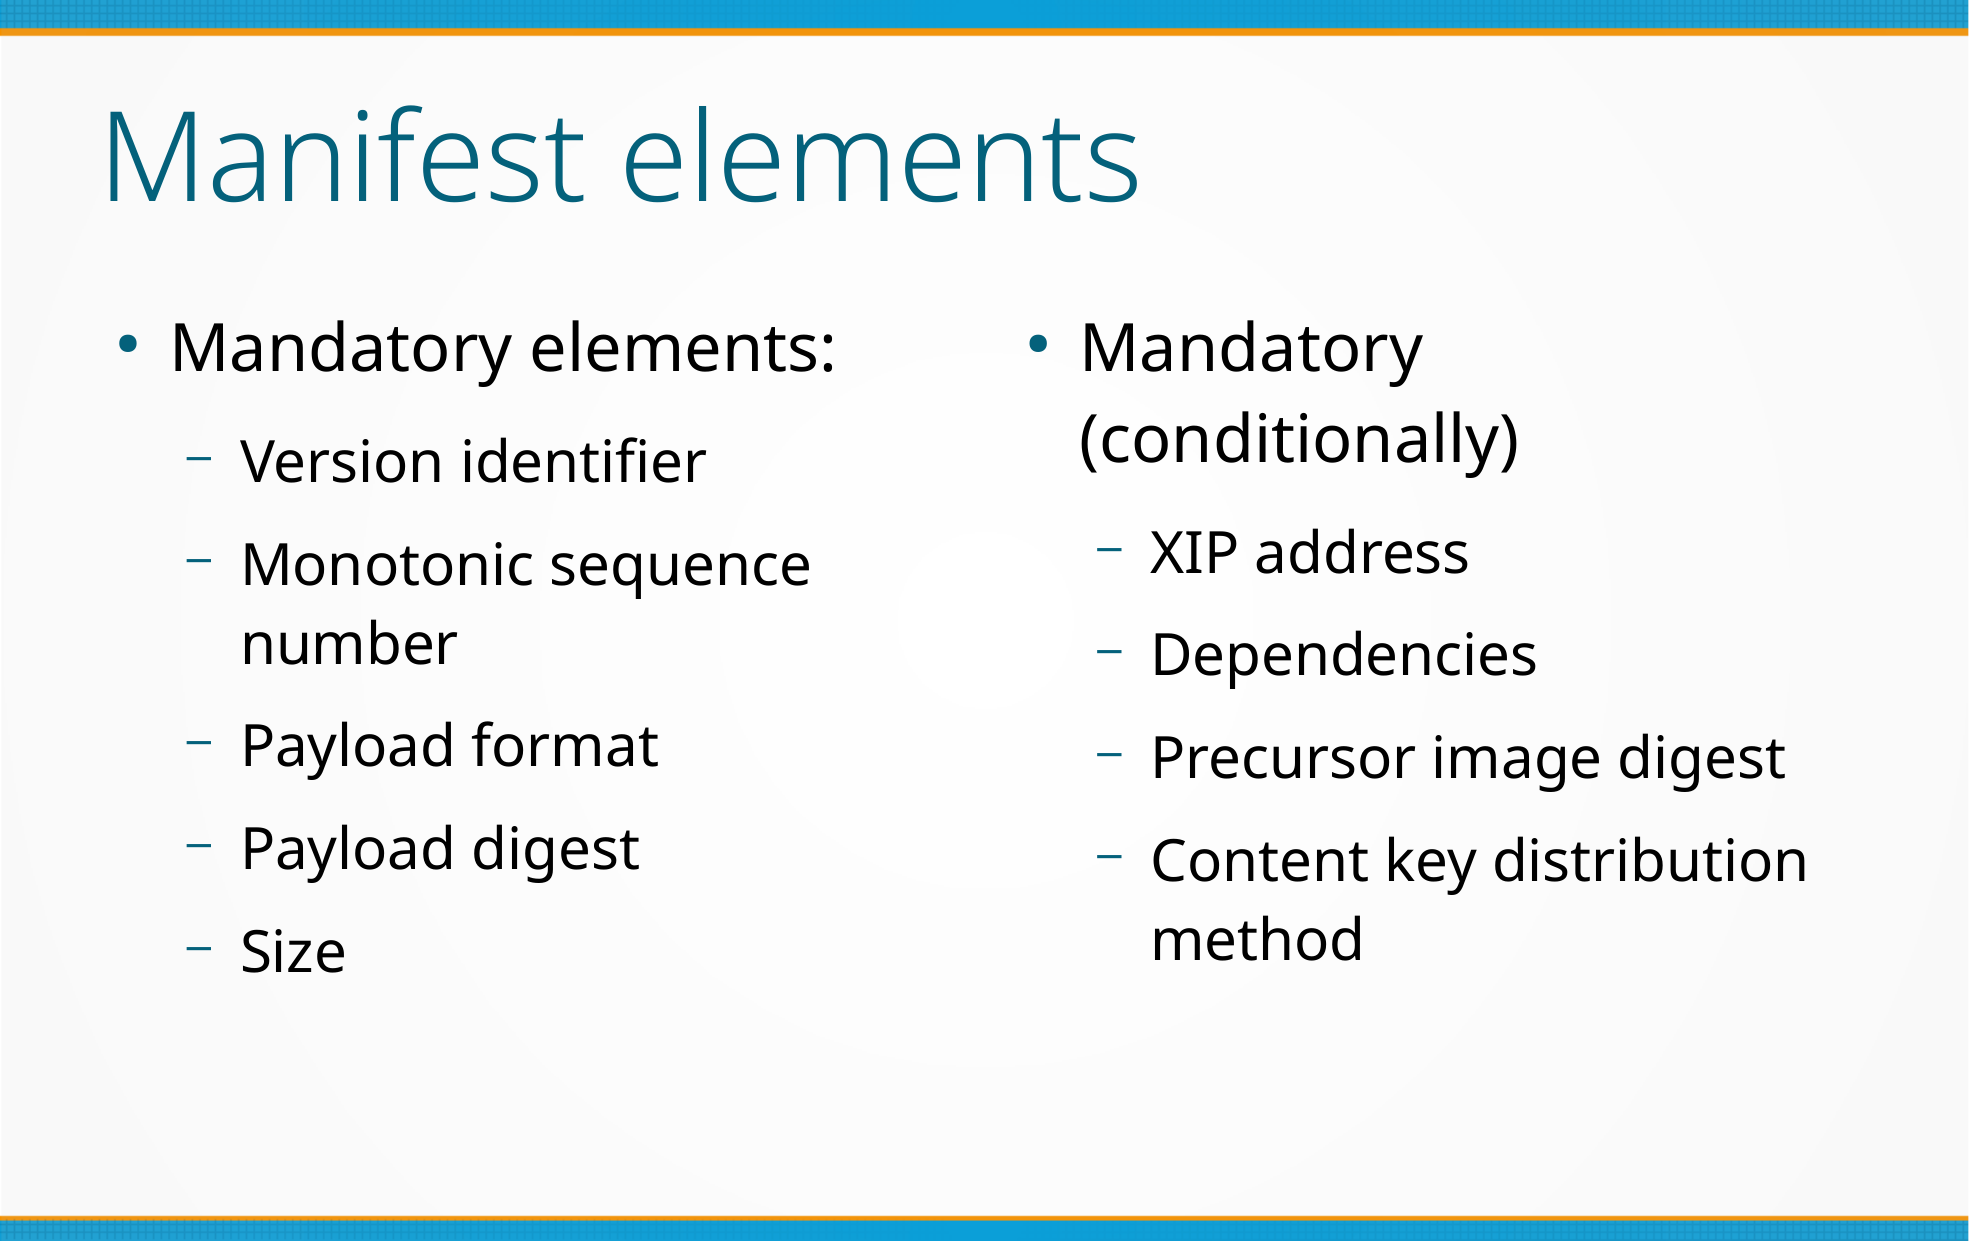

# Manifest elements
Mandatory elements:
Version identifier
Monotonic sequence number
Payload format
Payload digest
Size
Mandatory (conditionally)
XIP address
Dependencies
Precursor image digest
Content key distribution method